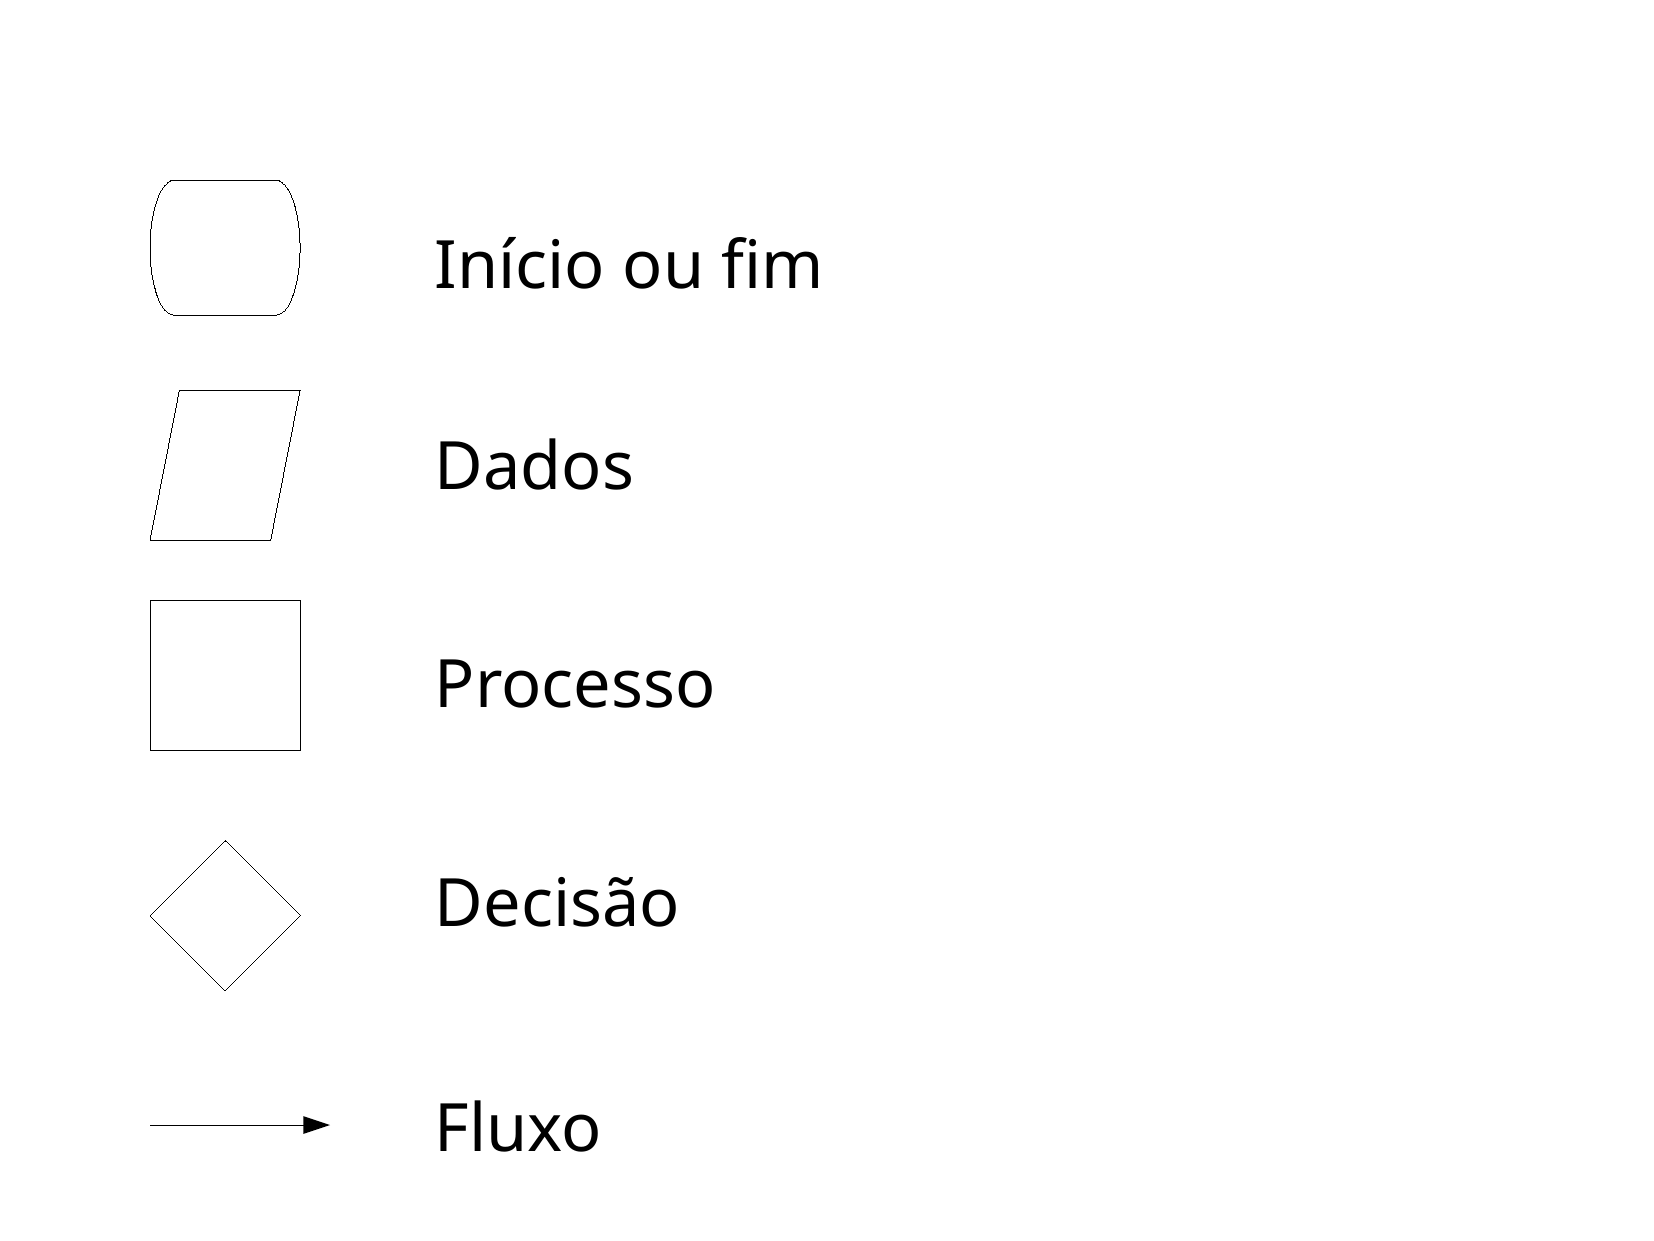

Início ou fim
Dados
Processo
Decisão
Fluxo